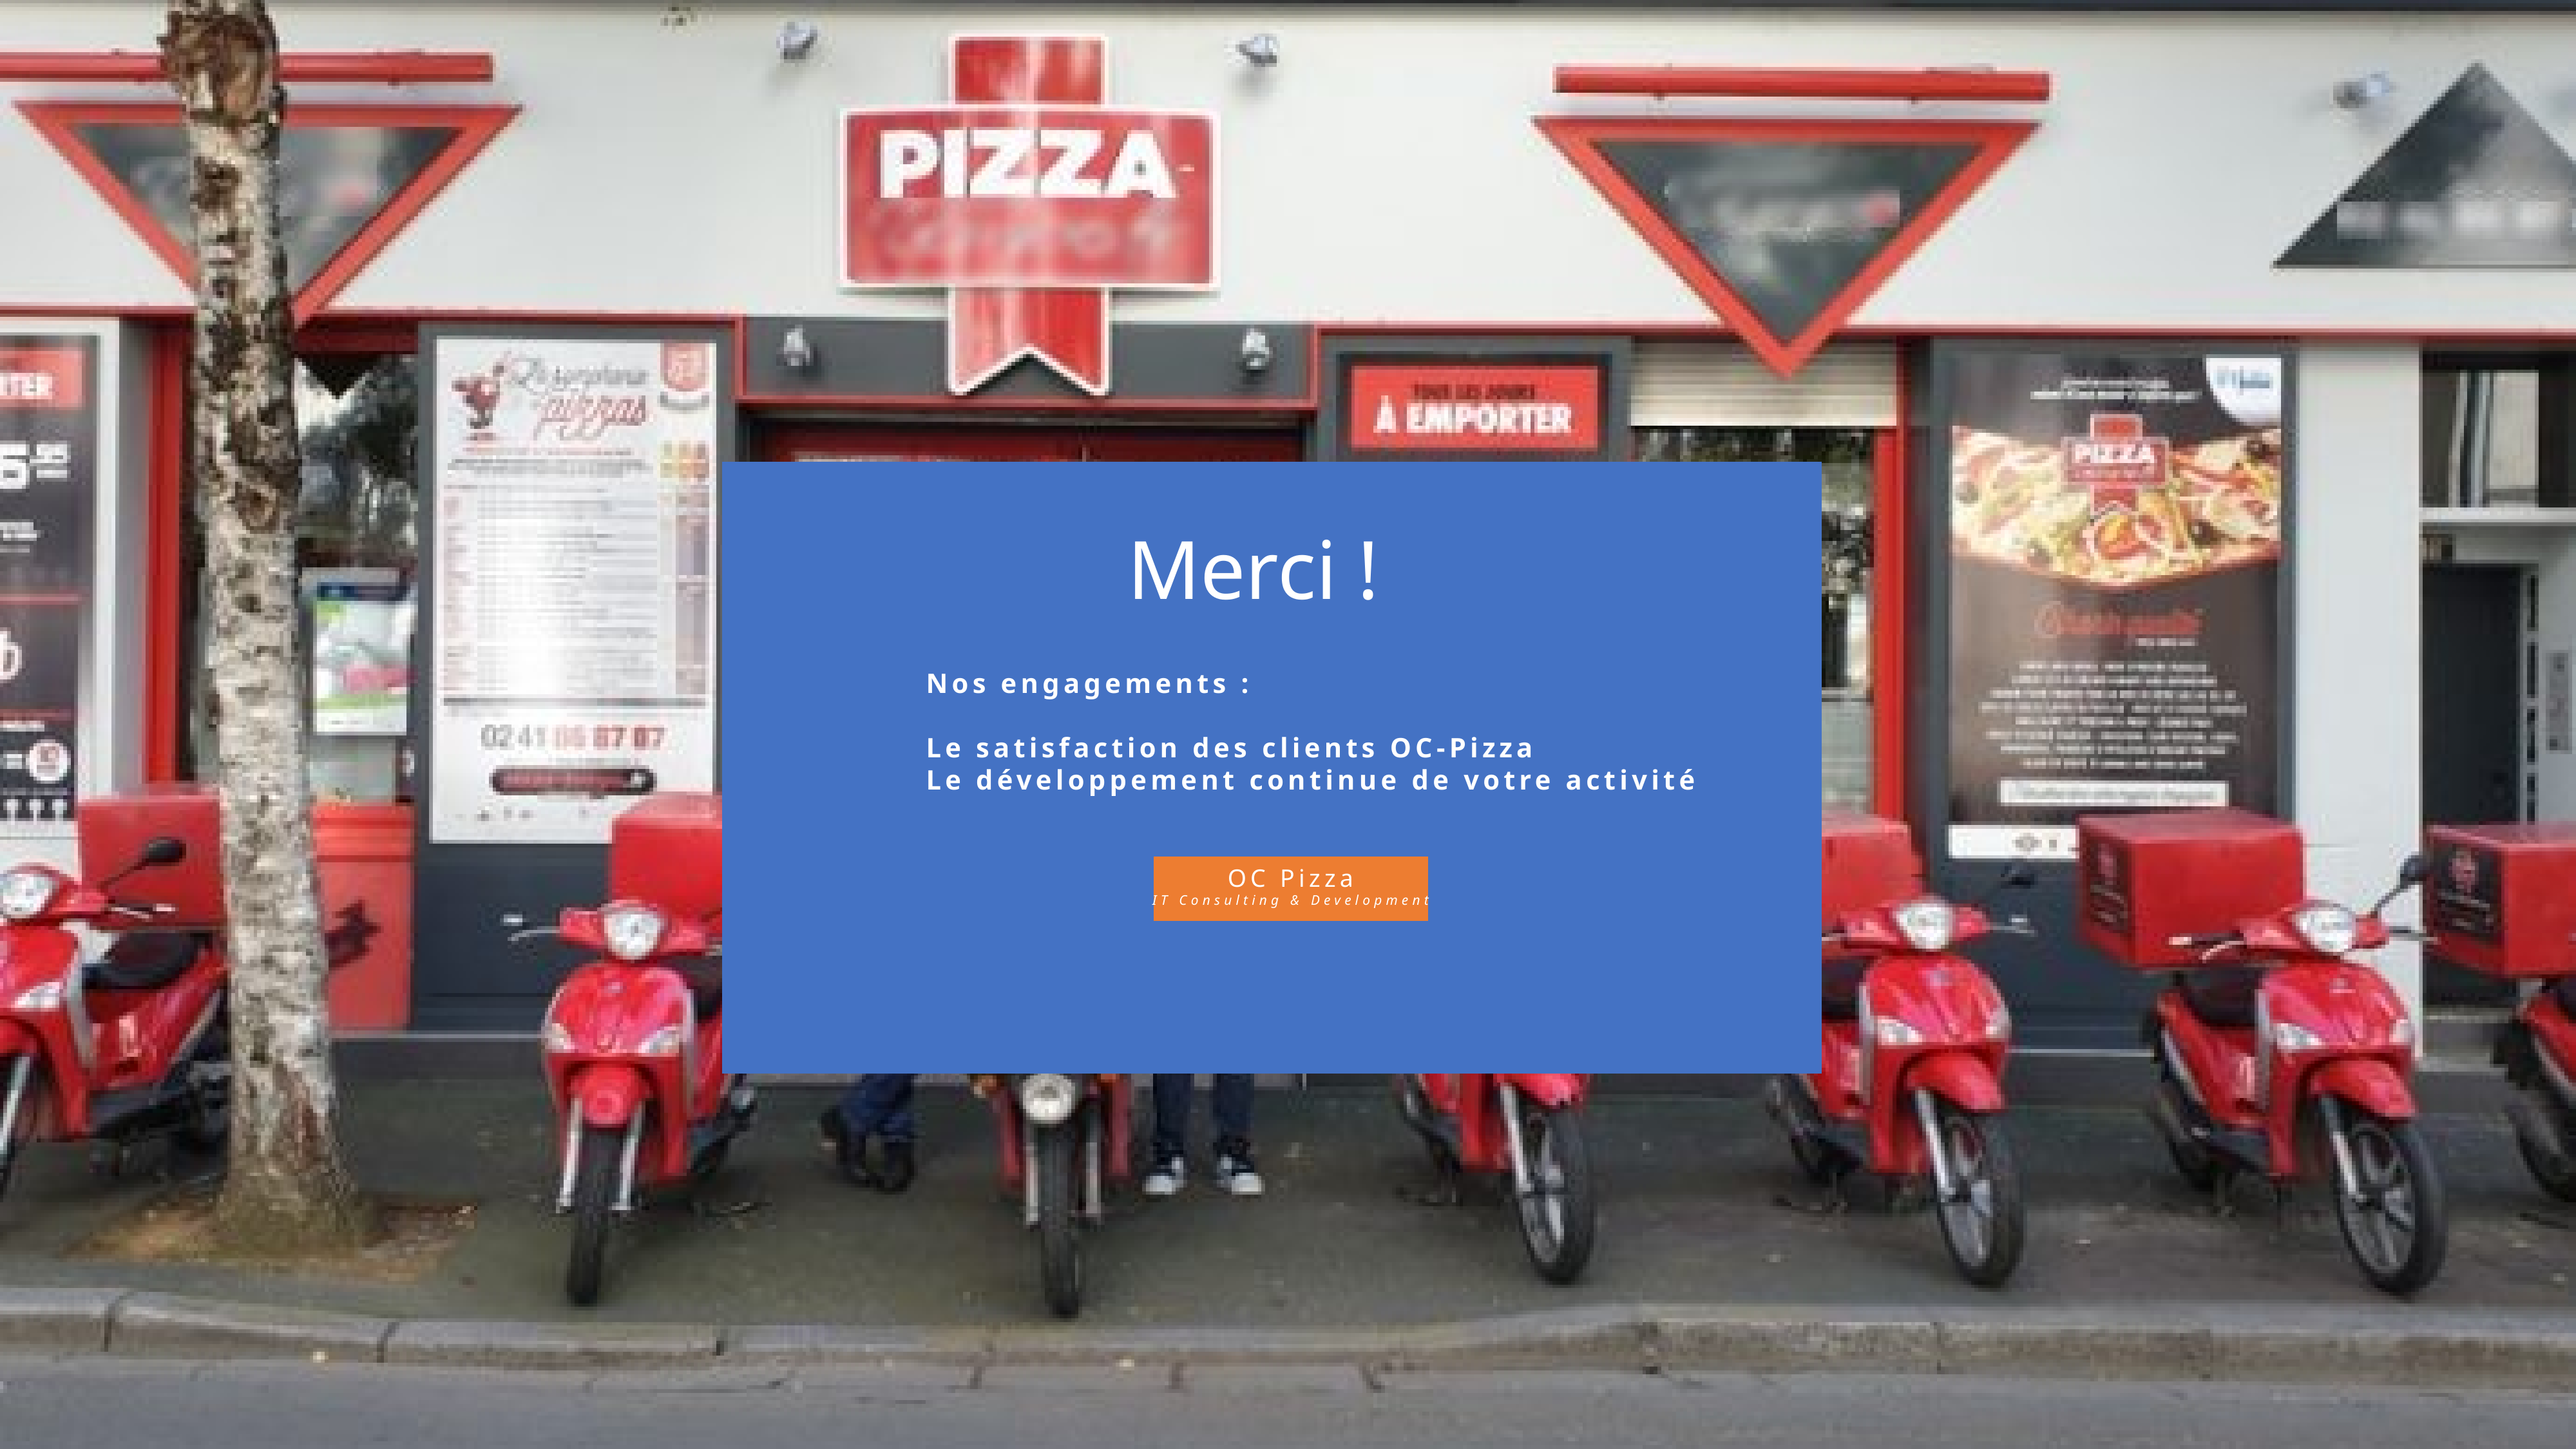

Merci !
Nos engagements :
Le satisfaction des clients OC-Pizza
Le développement continue de votre activité
OC Pizza
IT Consulting & Development